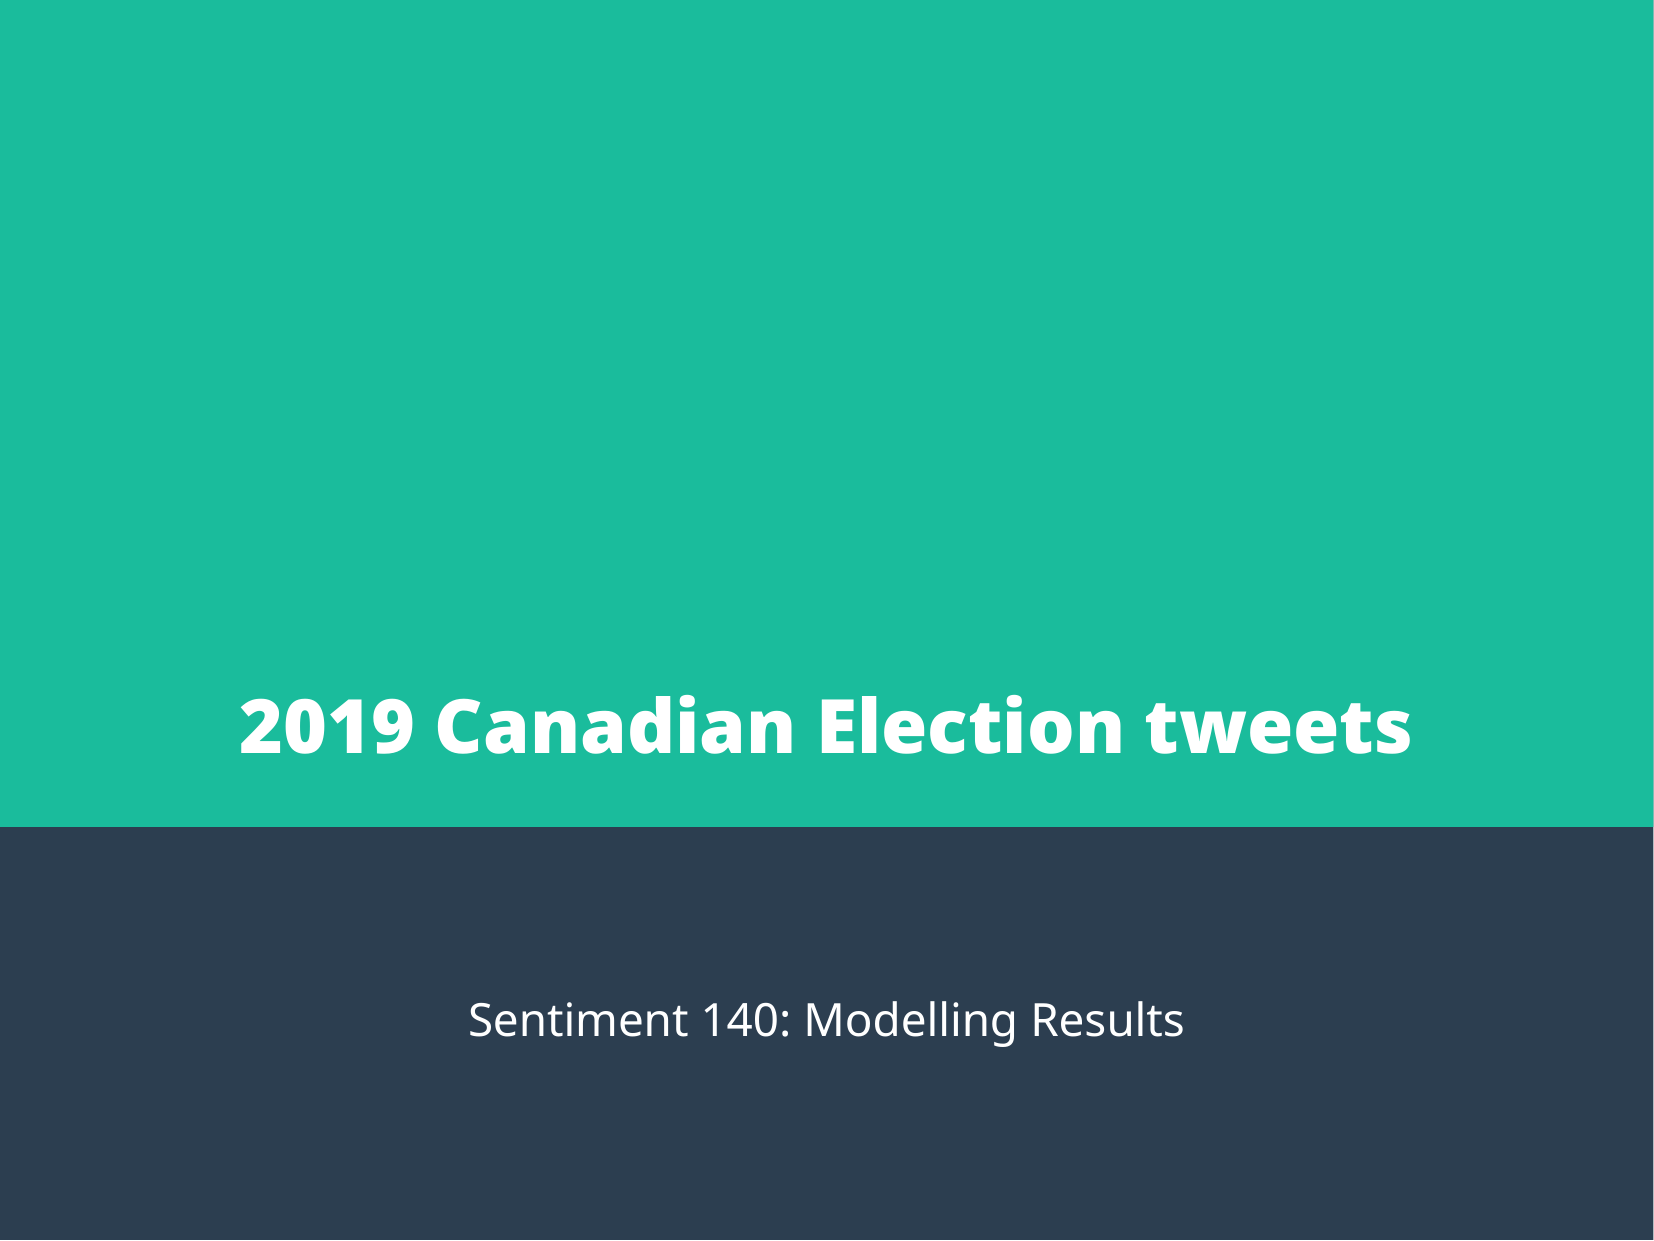

# 2019 Canadian Election tweets
Sentiment 140: Modelling Results